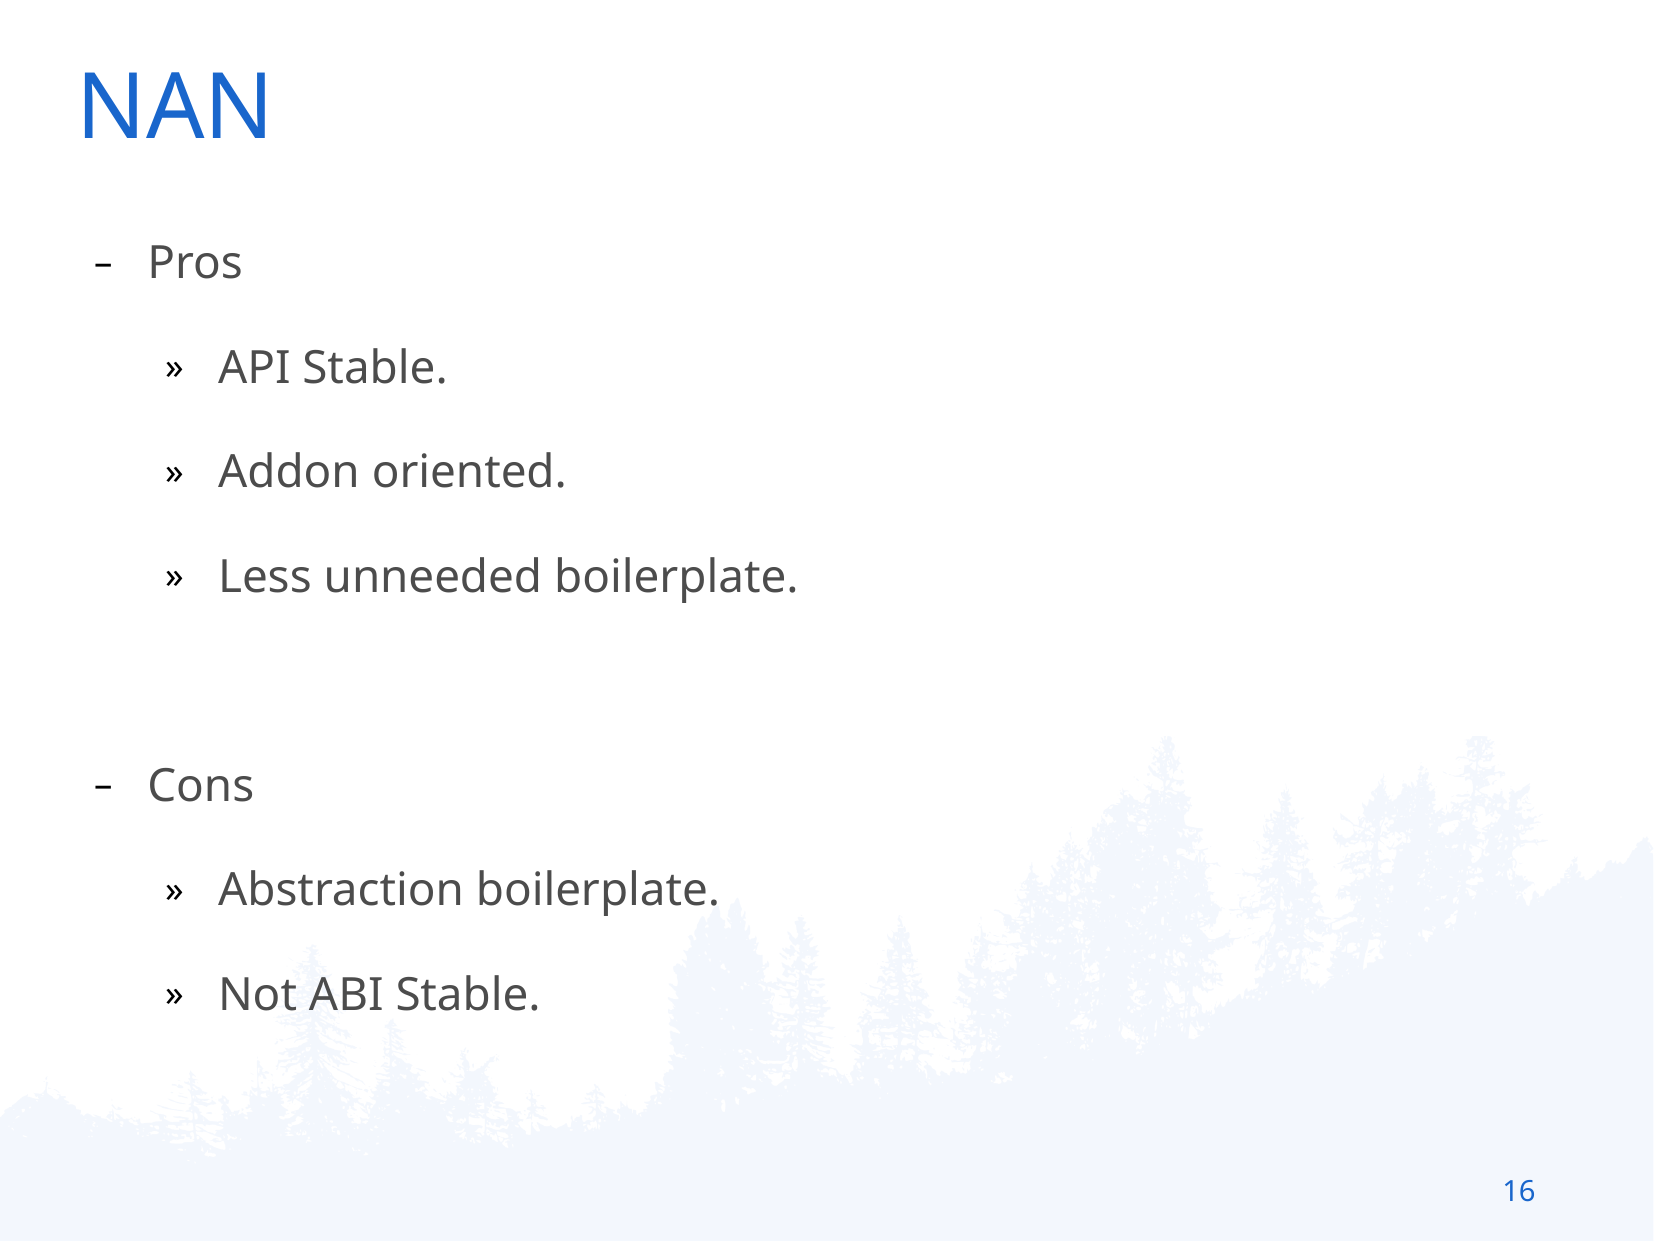

NAN
# Pros
API Stable.
Addon oriented.
Less unneeded boilerplate.
Cons
Abstraction boilerplate.
Not ABI Stable.
16